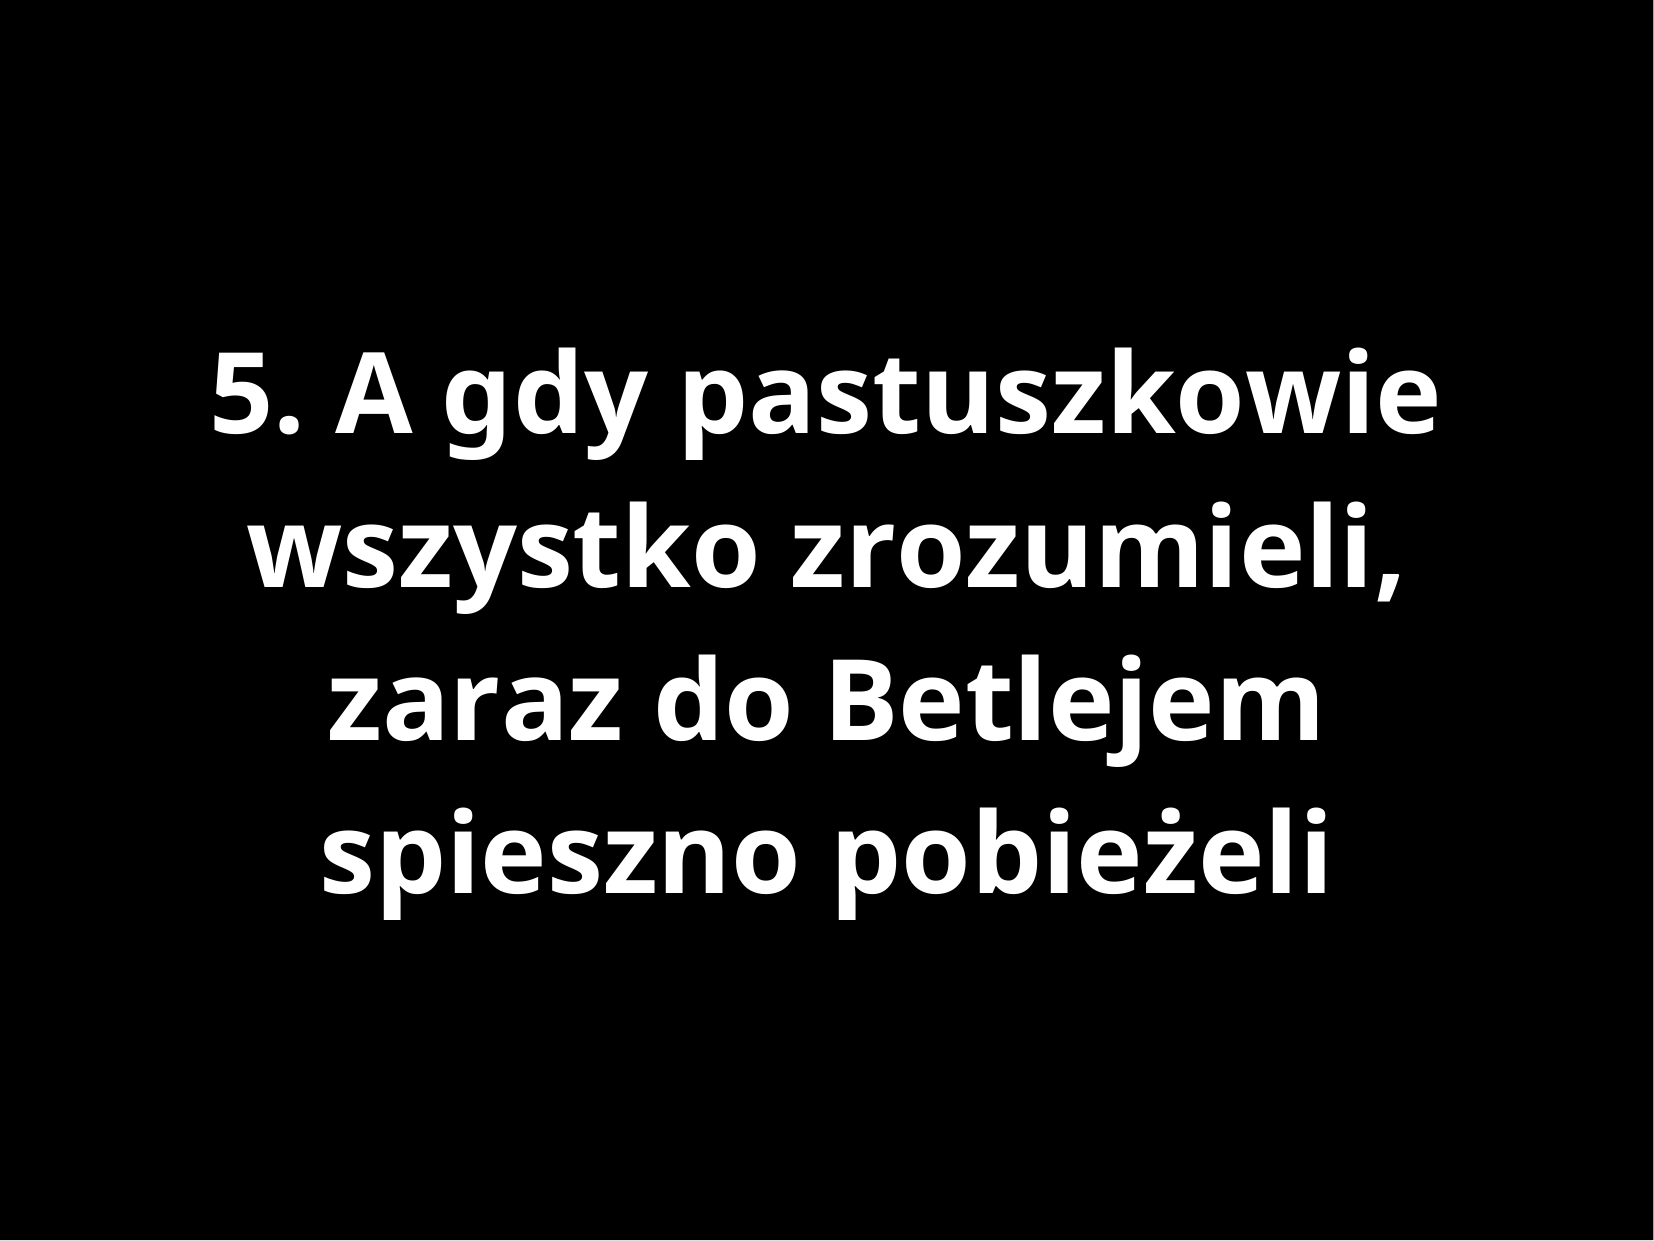

# 5. A gdy pastuszkowie wszystko zrozumieli, zaraz do Betlejem spieszno pobieżeli